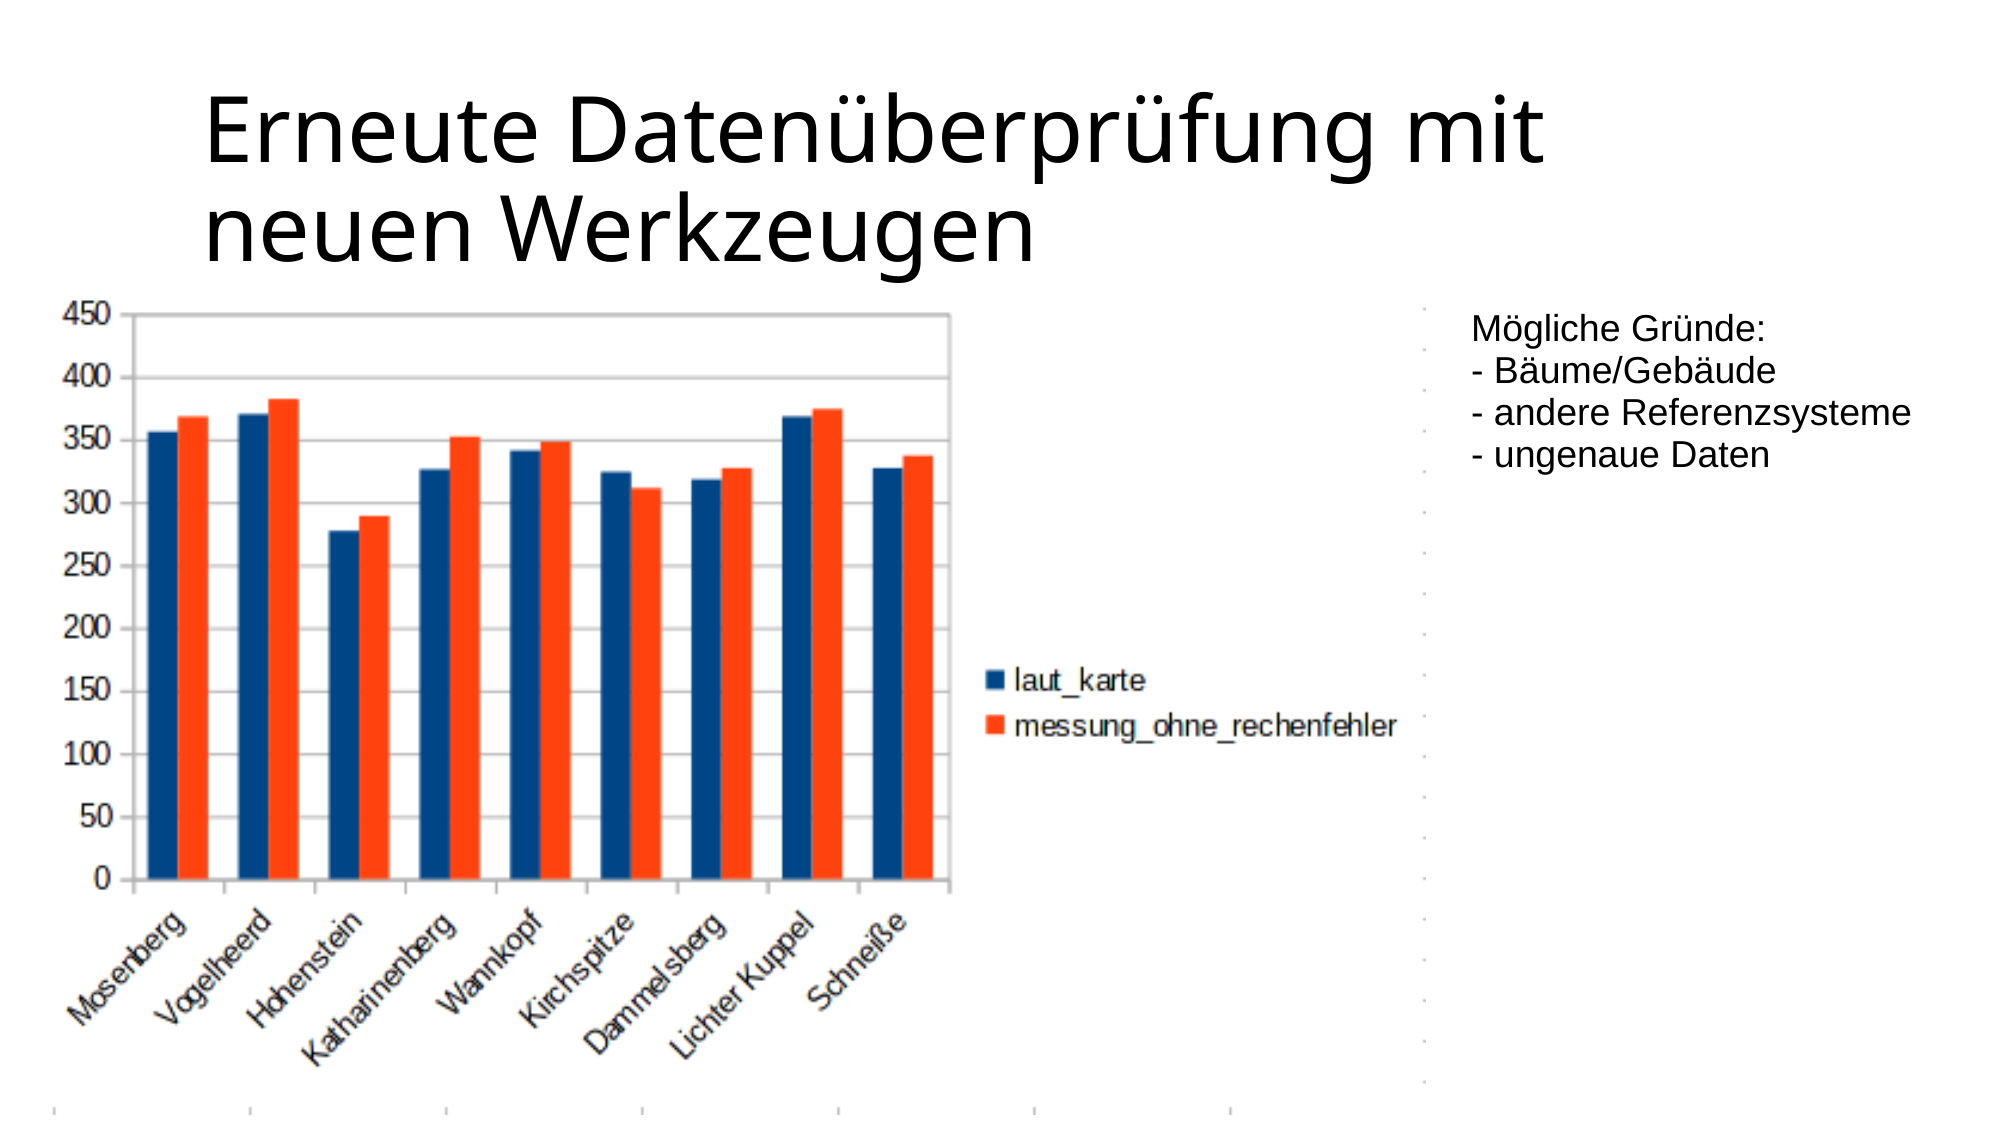

# Erneute Datenüberprüfung mit neuen Werkzeugen
Mögliche Gründe:
- Bäume/Gebäude
- andere Referenzsysteme
- ungenaue Daten